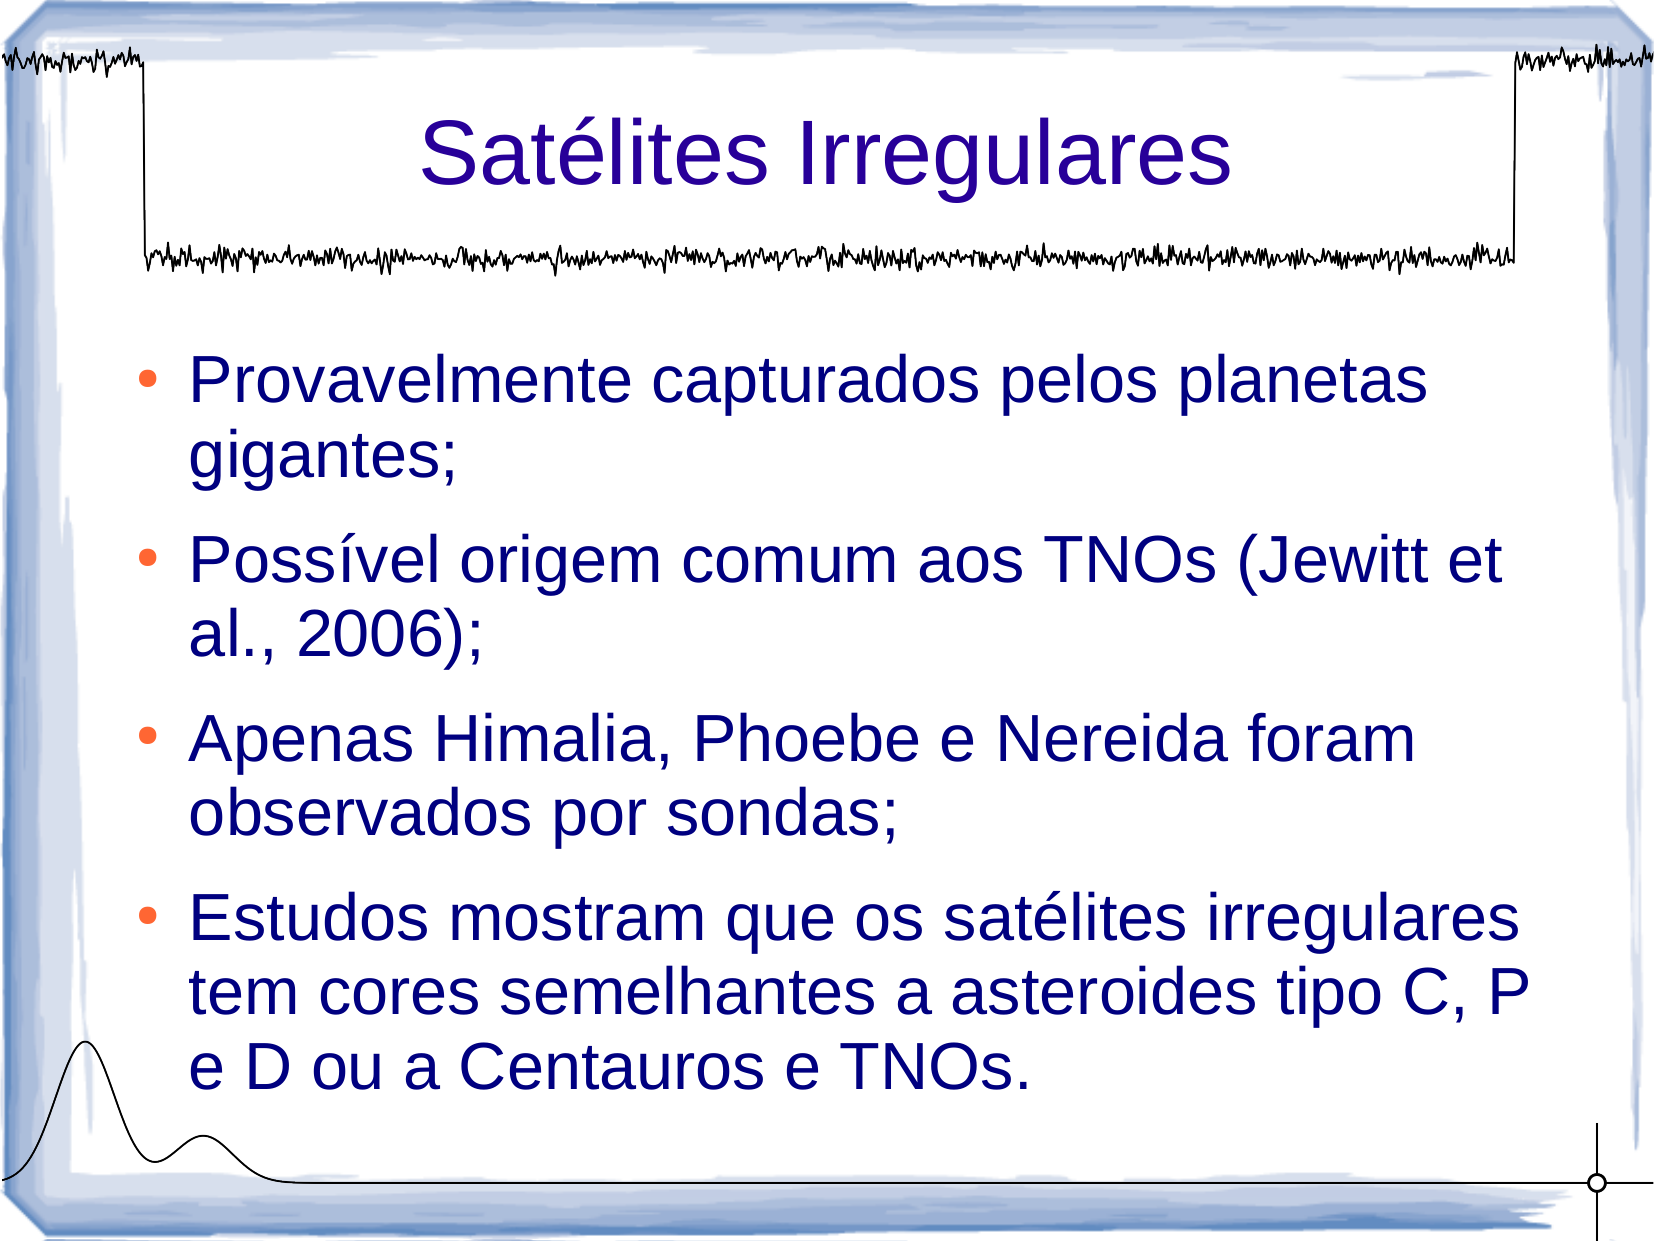

# Satélites Irregulares
Provavelmente capturados pelos planetas gigantes;
Possível origem comum aos TNOs (Jewitt et al., 2006);
Apenas Himalia, Phoebe e Nereida foram observados por sondas;
Estudos mostram que os satélites irregulares tem cores semelhantes a asteroides tipo C, P e D ou a Centauros e TNOs.